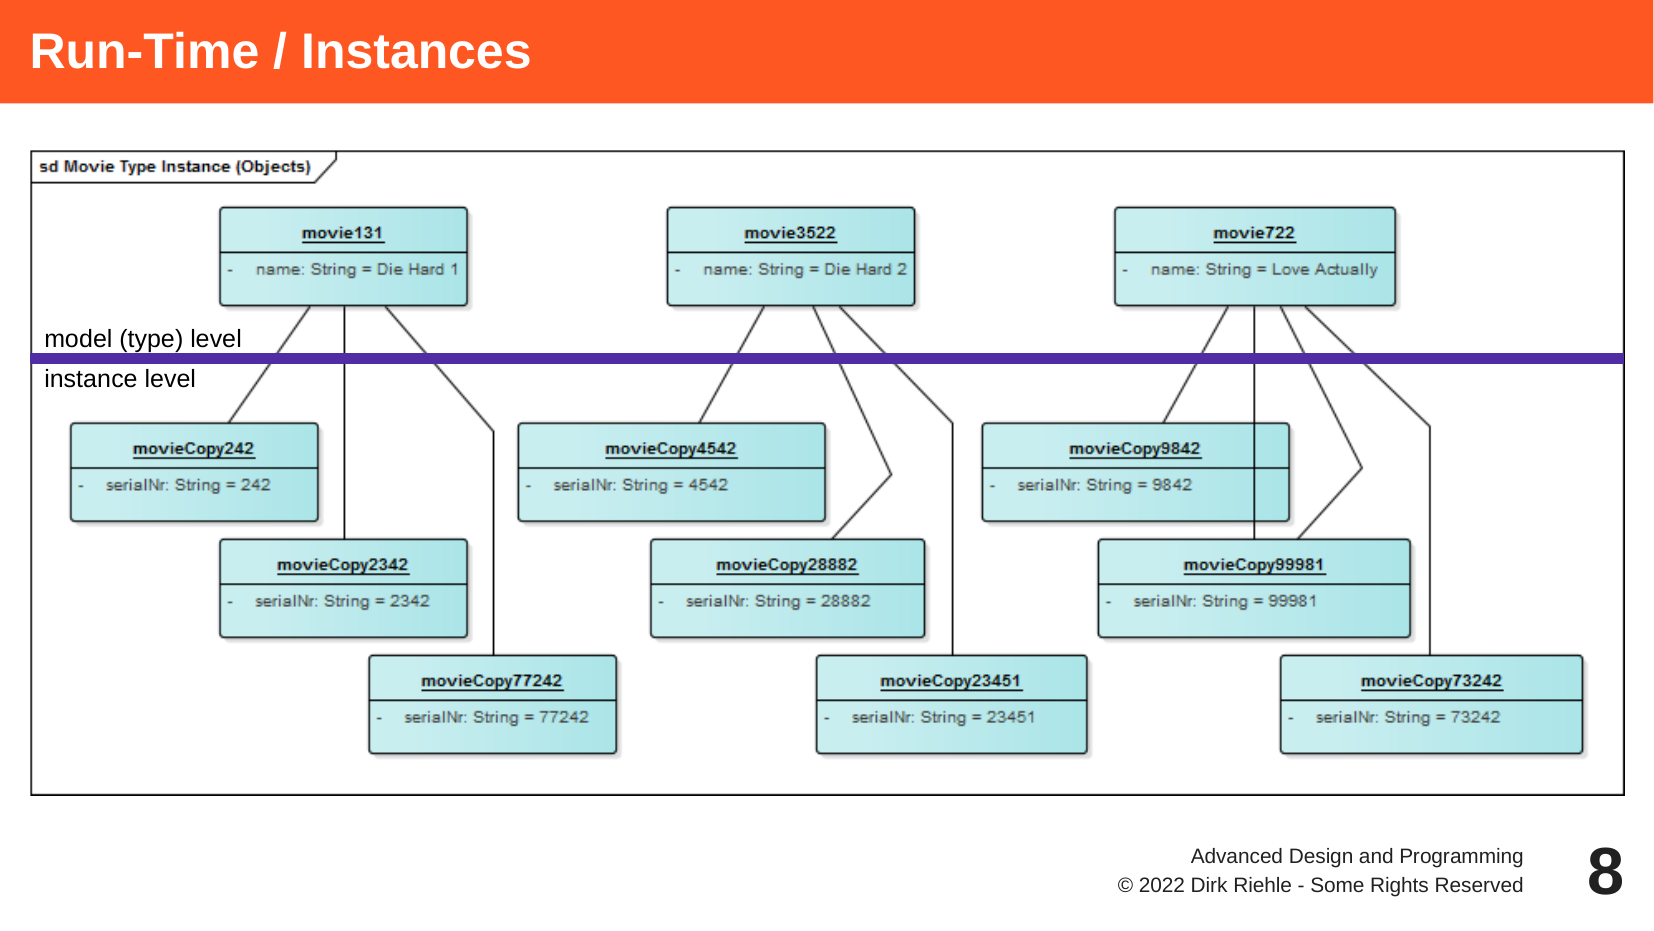

# Run-Time / Instances
model (type) level
instance level
Advanced Design and Programming
8
© 2022 Dirk Riehle - Some Rights Reserved